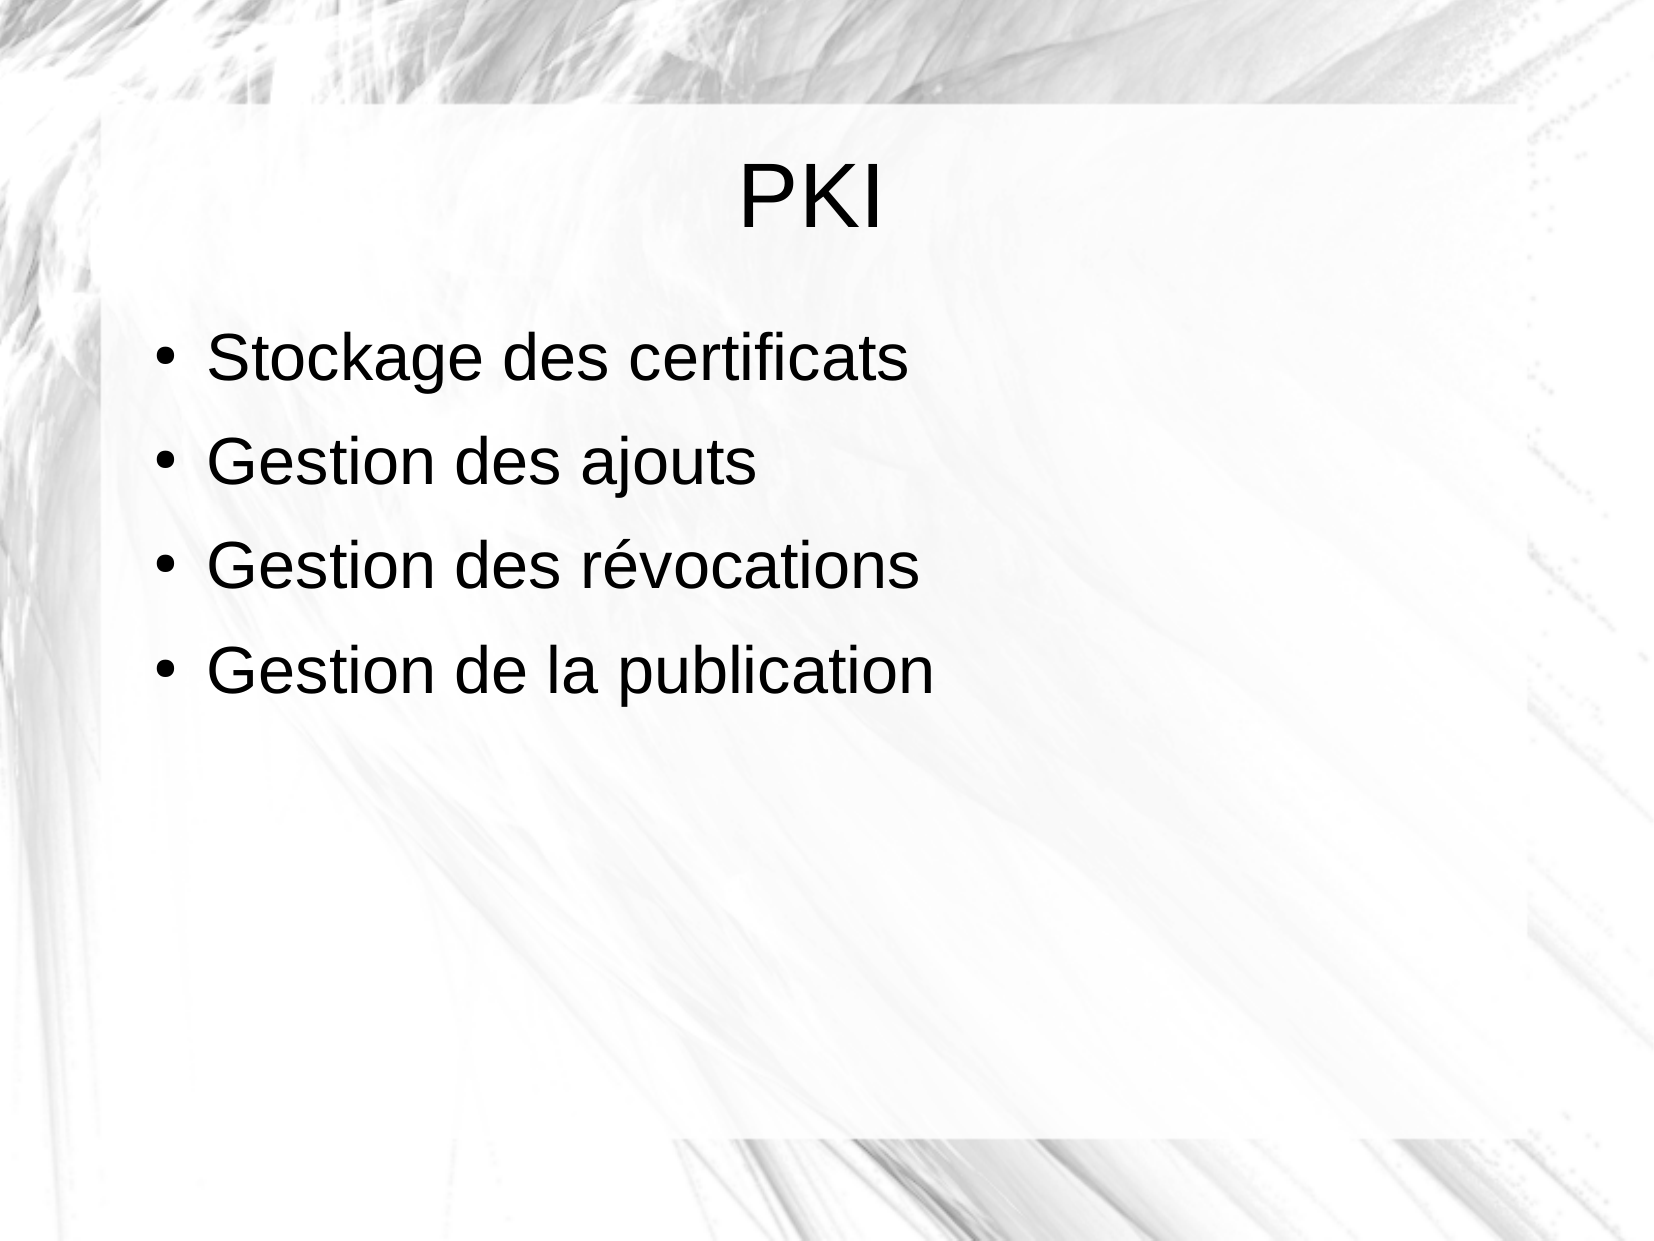

# PKI
Stockage des certificats
Gestion des ajouts
Gestion des révocations
Gestion de la publication